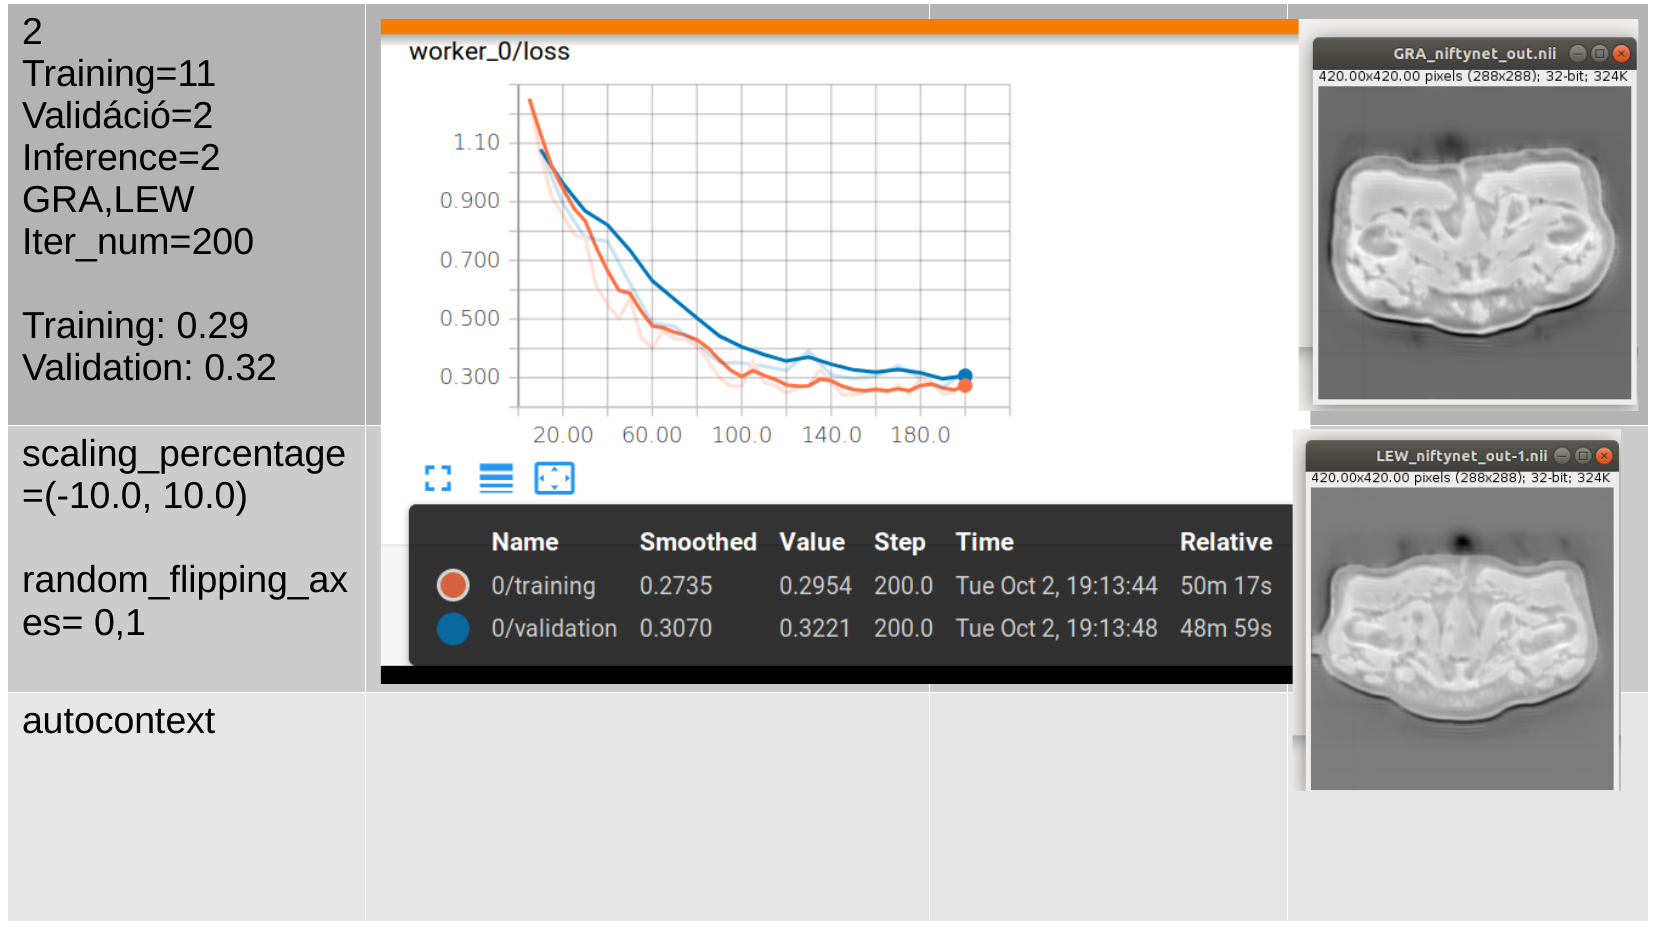

| 2 Training=11 Validáció=2 Inference=2 GRA,LEW Iter\_num=200 Training: 0.29 Validation: 0.32 | | | |
| --- | --- | --- | --- |
| scaling\_percentage=(-10.0, 10.0) random\_flipping\_axes= 0,1 | | | |
| autocontext | | | |